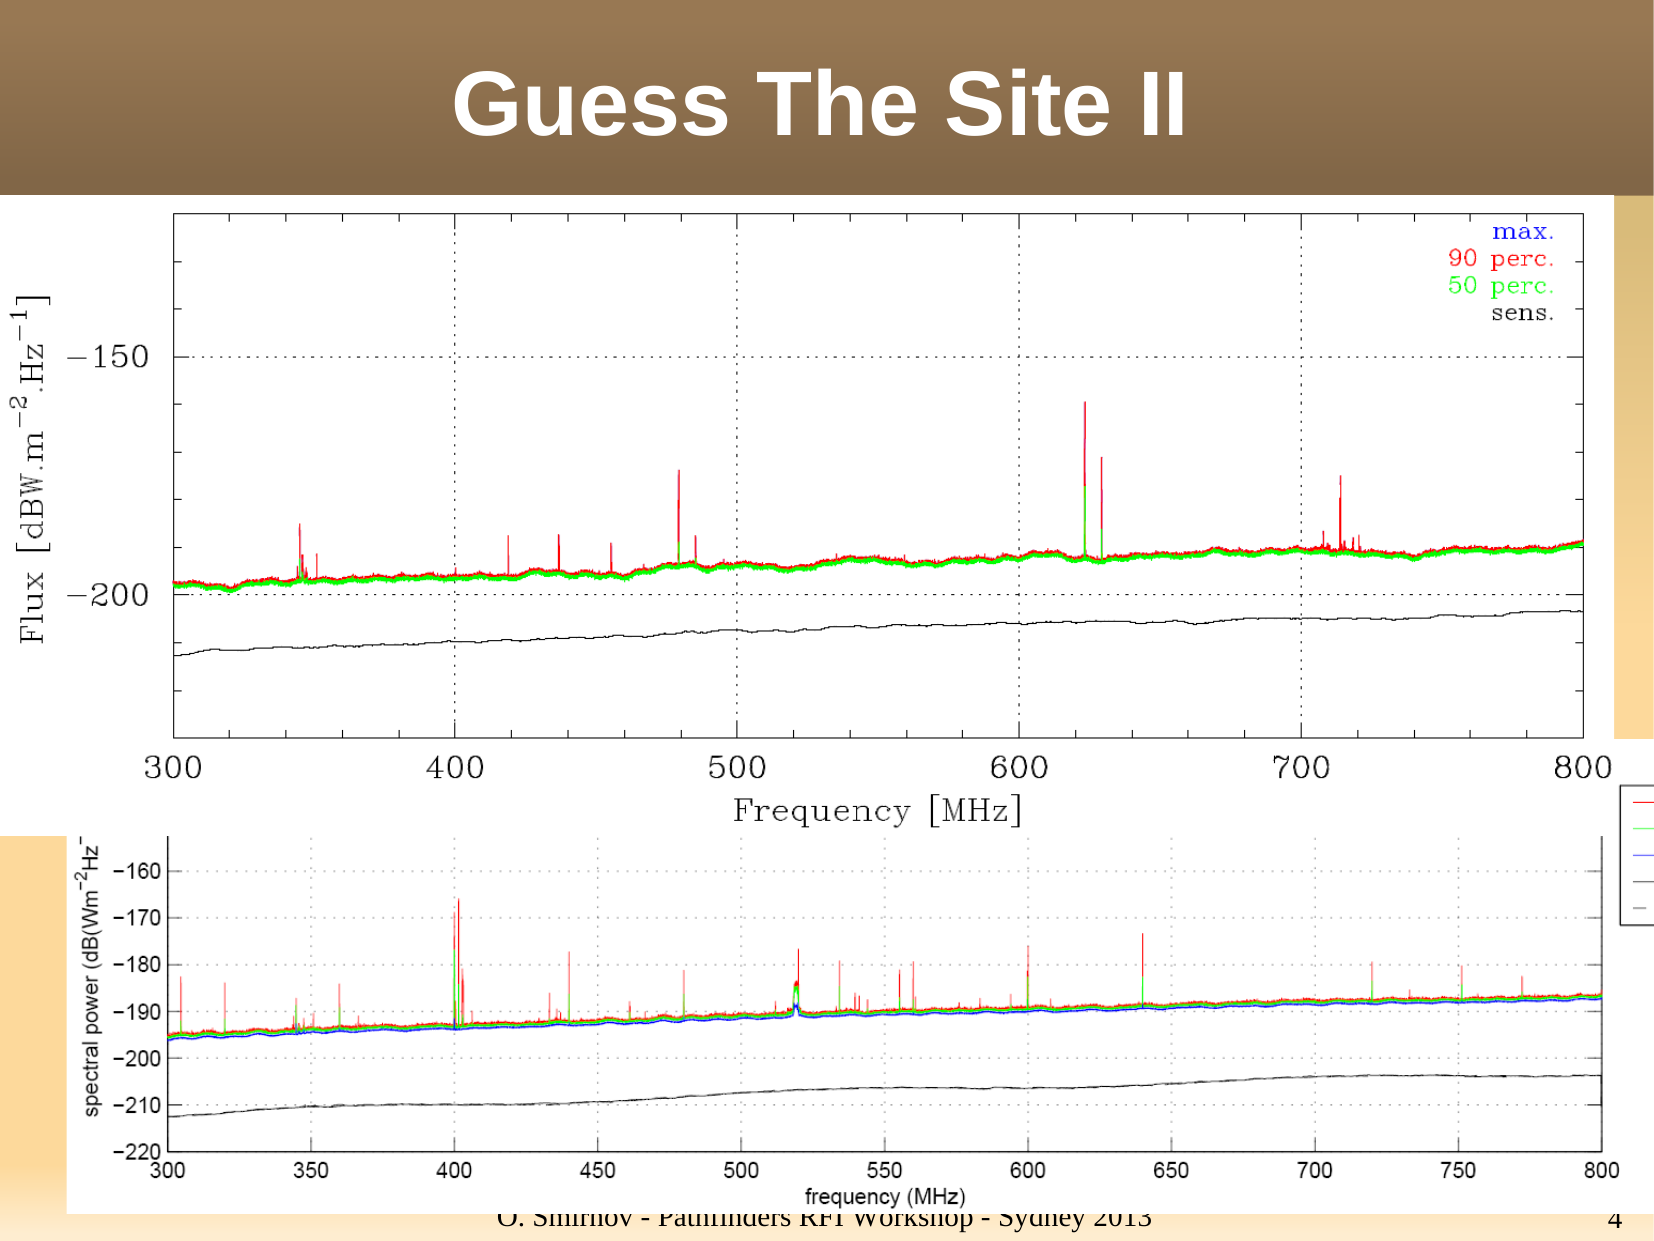

# Guess The Site II
O. Smirnov - Pathfinders RFI Workshop - Sydney 2013
4